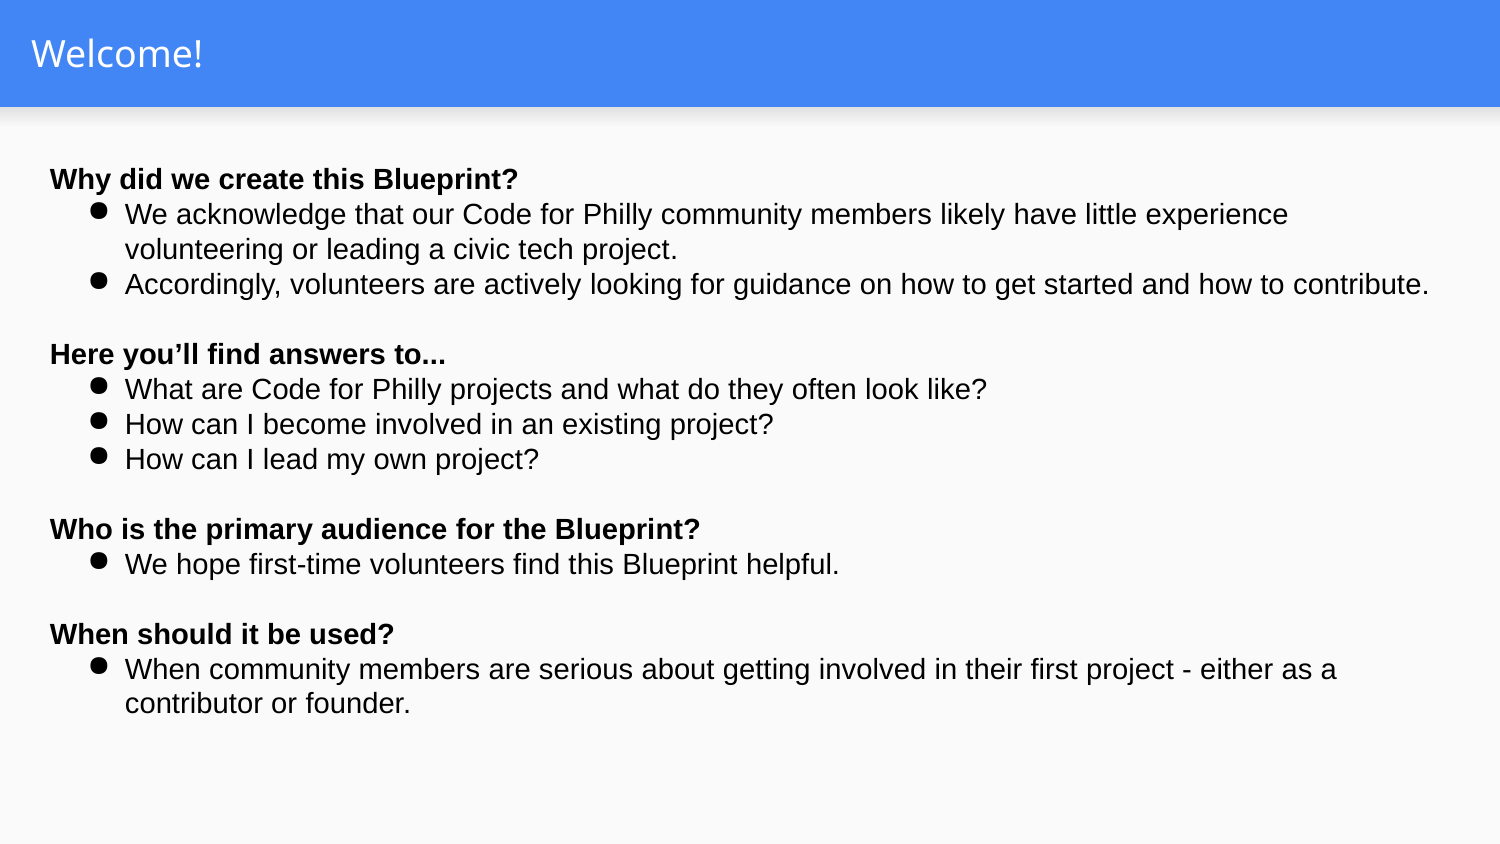

# Welcome!
Why did we create this Blueprint?
We acknowledge that our Code for Philly community members likely have little experience volunteering or leading a civic tech project.
Accordingly, volunteers are actively looking for guidance on how to get started and how to contribute.
Here you’ll find answers to...
What are Code for Philly projects and what do they often look like?
How can I become involved in an existing project?
How can I lead my own project?
Who is the primary audience for the Blueprint?
We hope first-time volunteers find this Blueprint helpful.
When should it be used?
When community members are serious about getting involved in their first project - either as a contributor or founder.